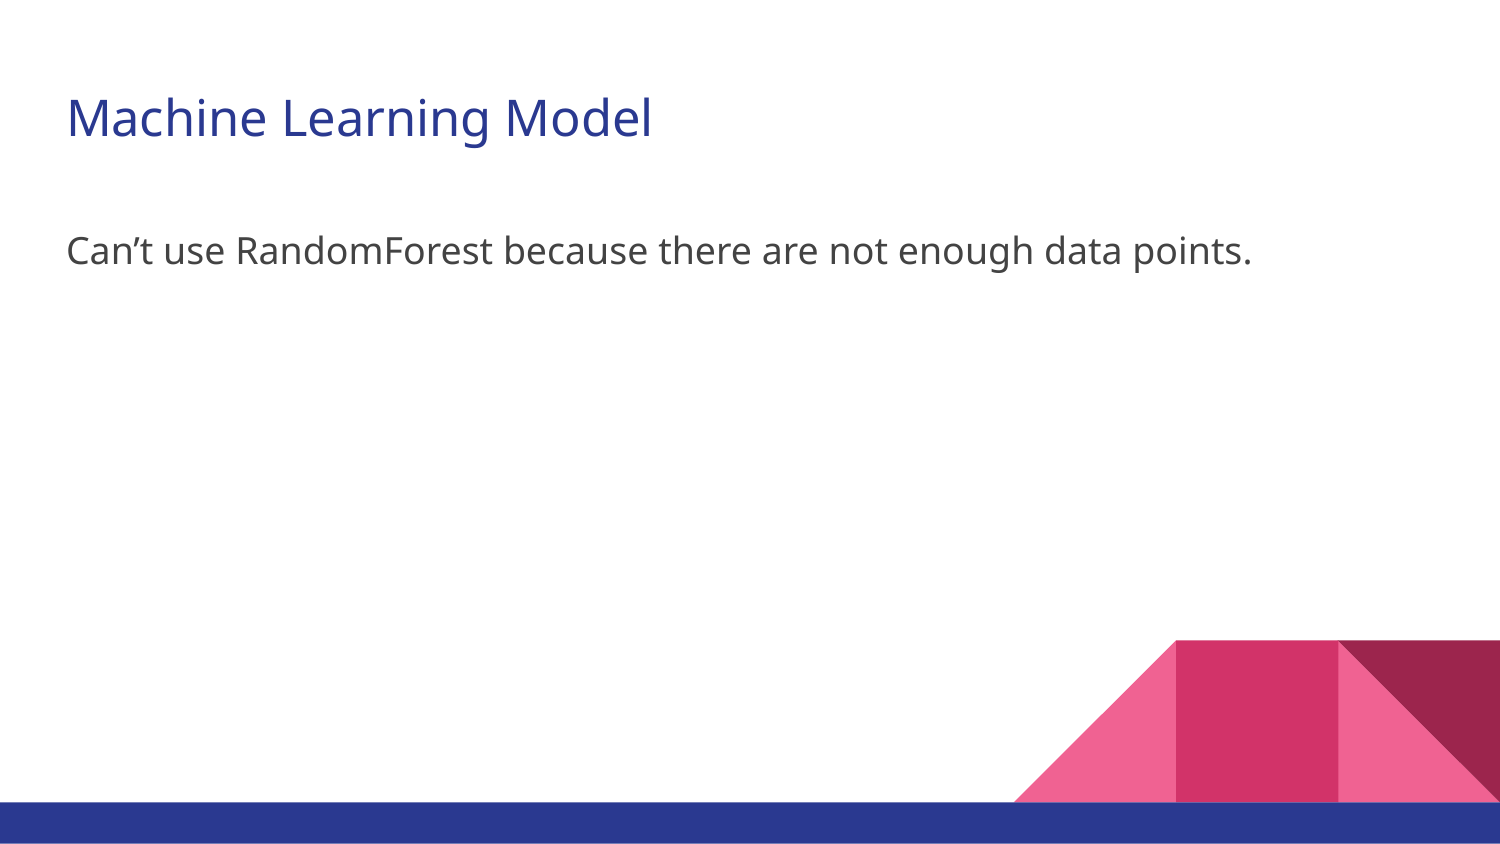

# Machine Learning Model
Can’t use RandomForest because there are not enough data points.